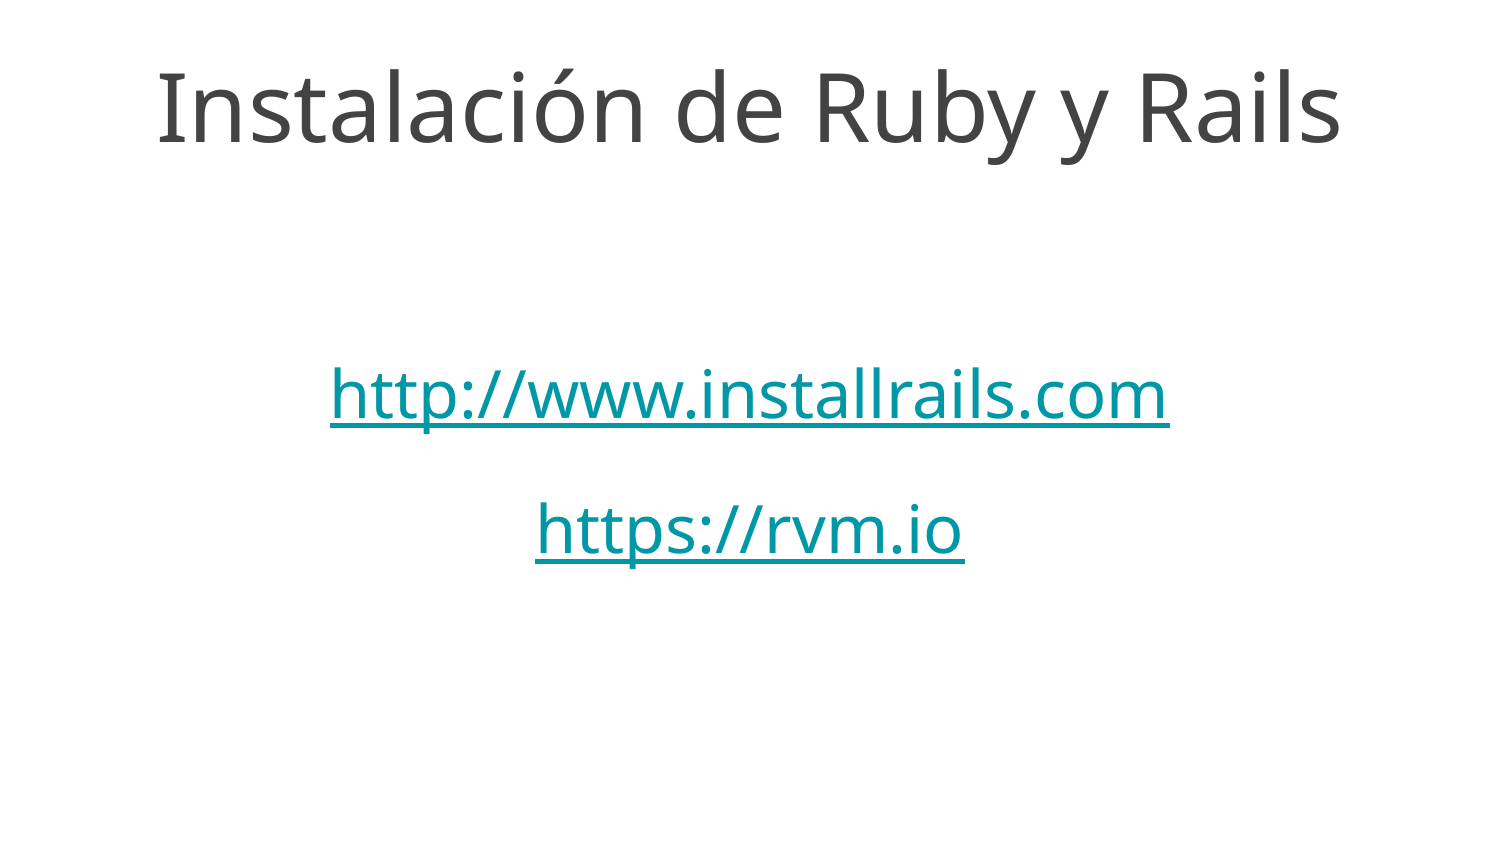

Instalación de Ruby y Rails
http://www.installrails.com
https://rvm.io